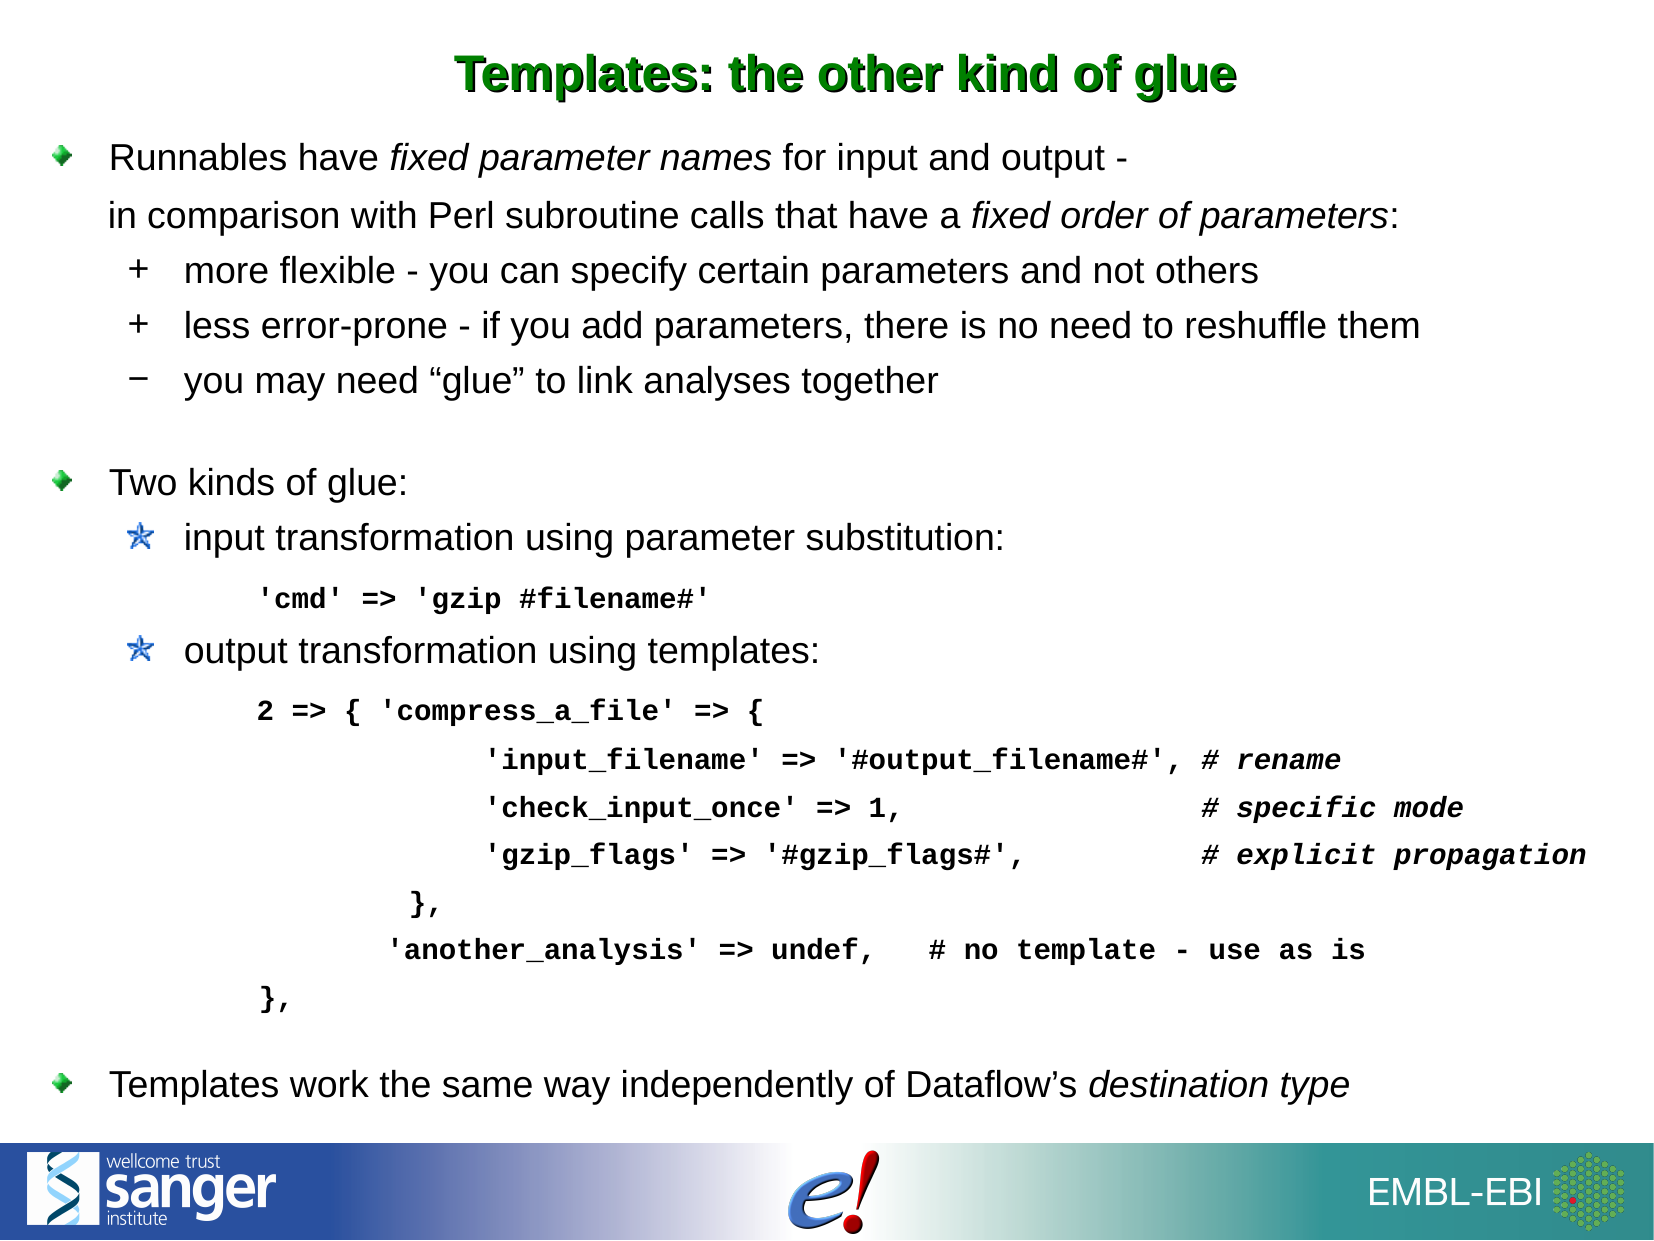

# Templates: the other kind of glue
Runnables have fixed parameter names for input and output -
	in comparison with Perl subroutine calls that have a fixed order of parameters:
more flexible - you can specify certain parameters and not others
less error-prone - if you add parameters, there is no need to reshuffle them
you may need “glue” to link analyses together
Two kinds of glue:
input transformation using parameter substitution:
		'cmd' => 'gzip #filename#'
output transformation using templates:
		2 => { 'compress_a_file' => {
'input_filename' => '#output_filename#', # rename
'check_input_once' => 1, # specific mode
'gzip_flags' => '#gzip_flags#', # explicit propagation
},
 'another_analysis' => undef, # no template - use as is
},
Templates work the same way independently of Dataflow’s destination type